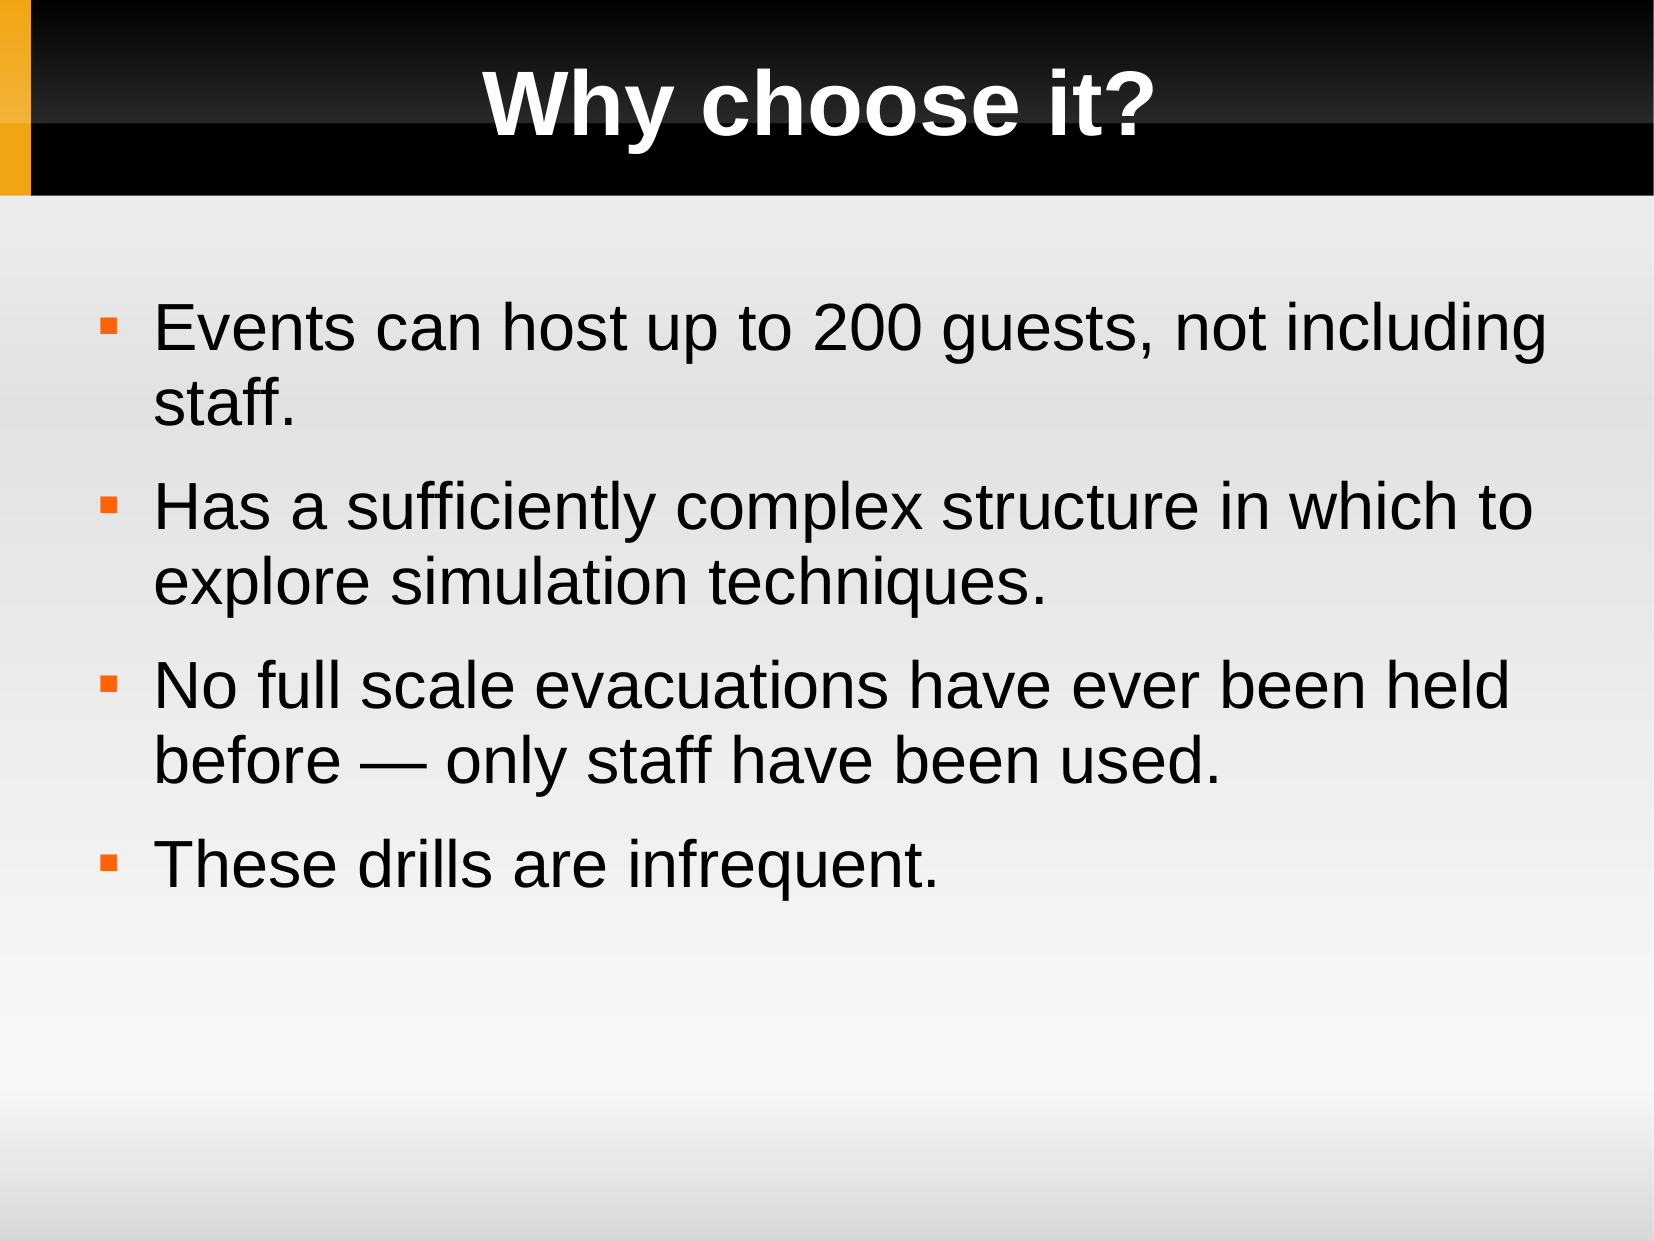

# Why choose it?
Events can host up to 200 guests, not including staff.
Has a sufficiently complex structure in which to explore simulation techniques.
No full scale evacuations have ever been held before — only staff have been used.
These drills are infrequent.